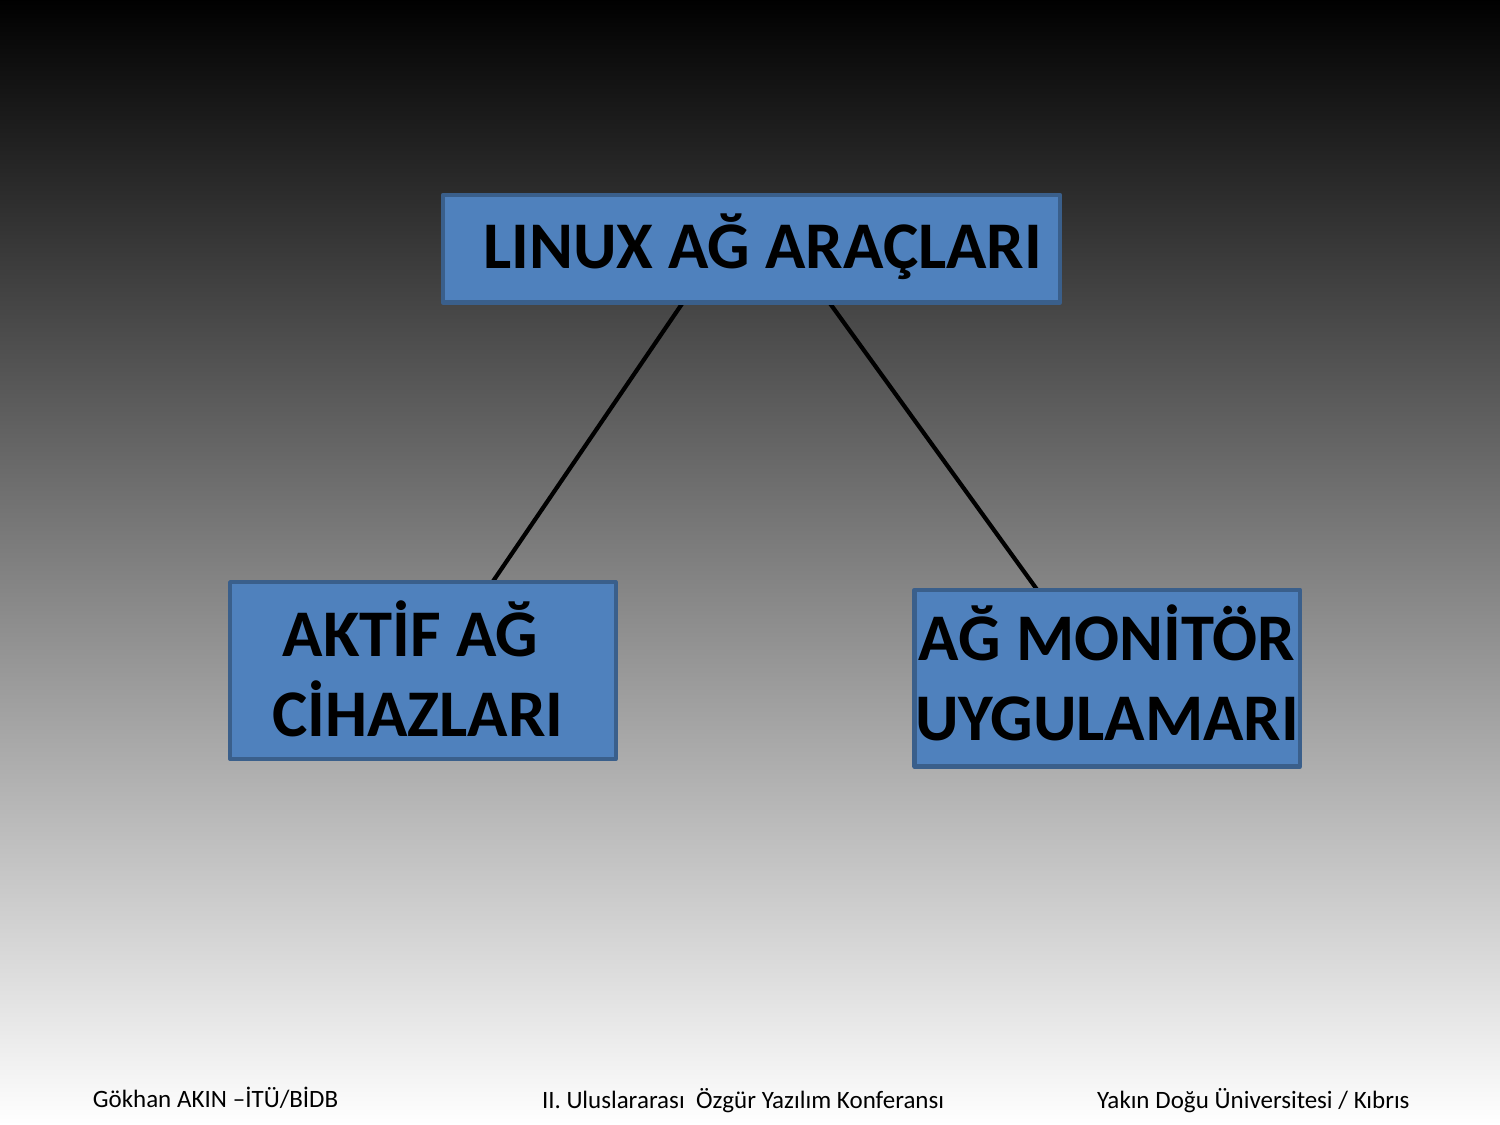

LINUX AĞ ARAÇLARI
AKTİF AĞ
CİHAZLARI
AĞ MONİTÖR
UYGULAMARI